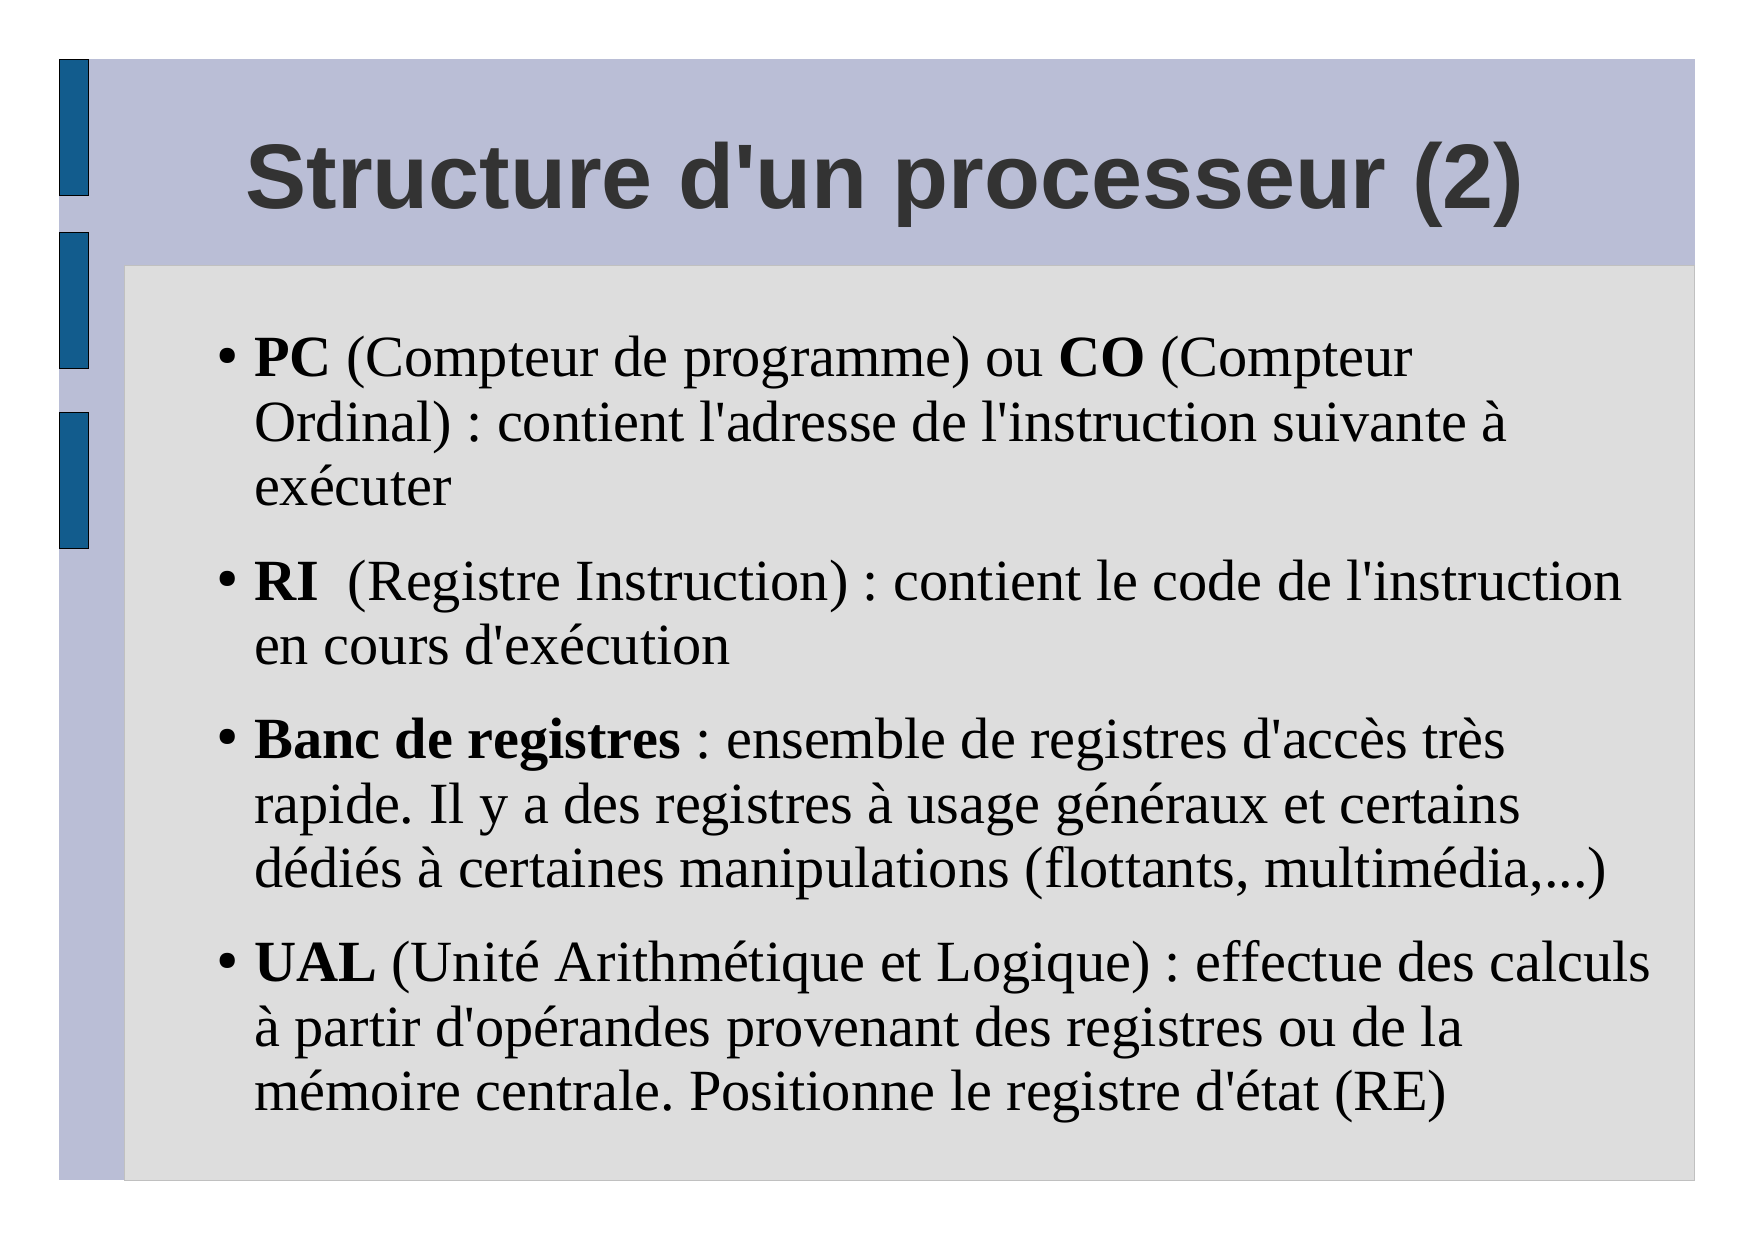

# Structure d'un processeur (2)
PC (Compteur de programme) ou CO (Compteur Ordinal) : contient l'adresse de l'instruction suivante à exécuter
RI (Registre Instruction) : contient le code de l'instruction en cours d'exécution
Banc de registres : ensemble de registres d'accès très rapide. Il y a des registres à usage généraux et certains dédiés à certaines manipulations (flottants, multimédia,...)
UAL (Unité Arithmétique et Logique) : effectue des calculs à partir d'opérandes provenant des registres ou de la mémoire centrale. Positionne le registre d'état (RE)